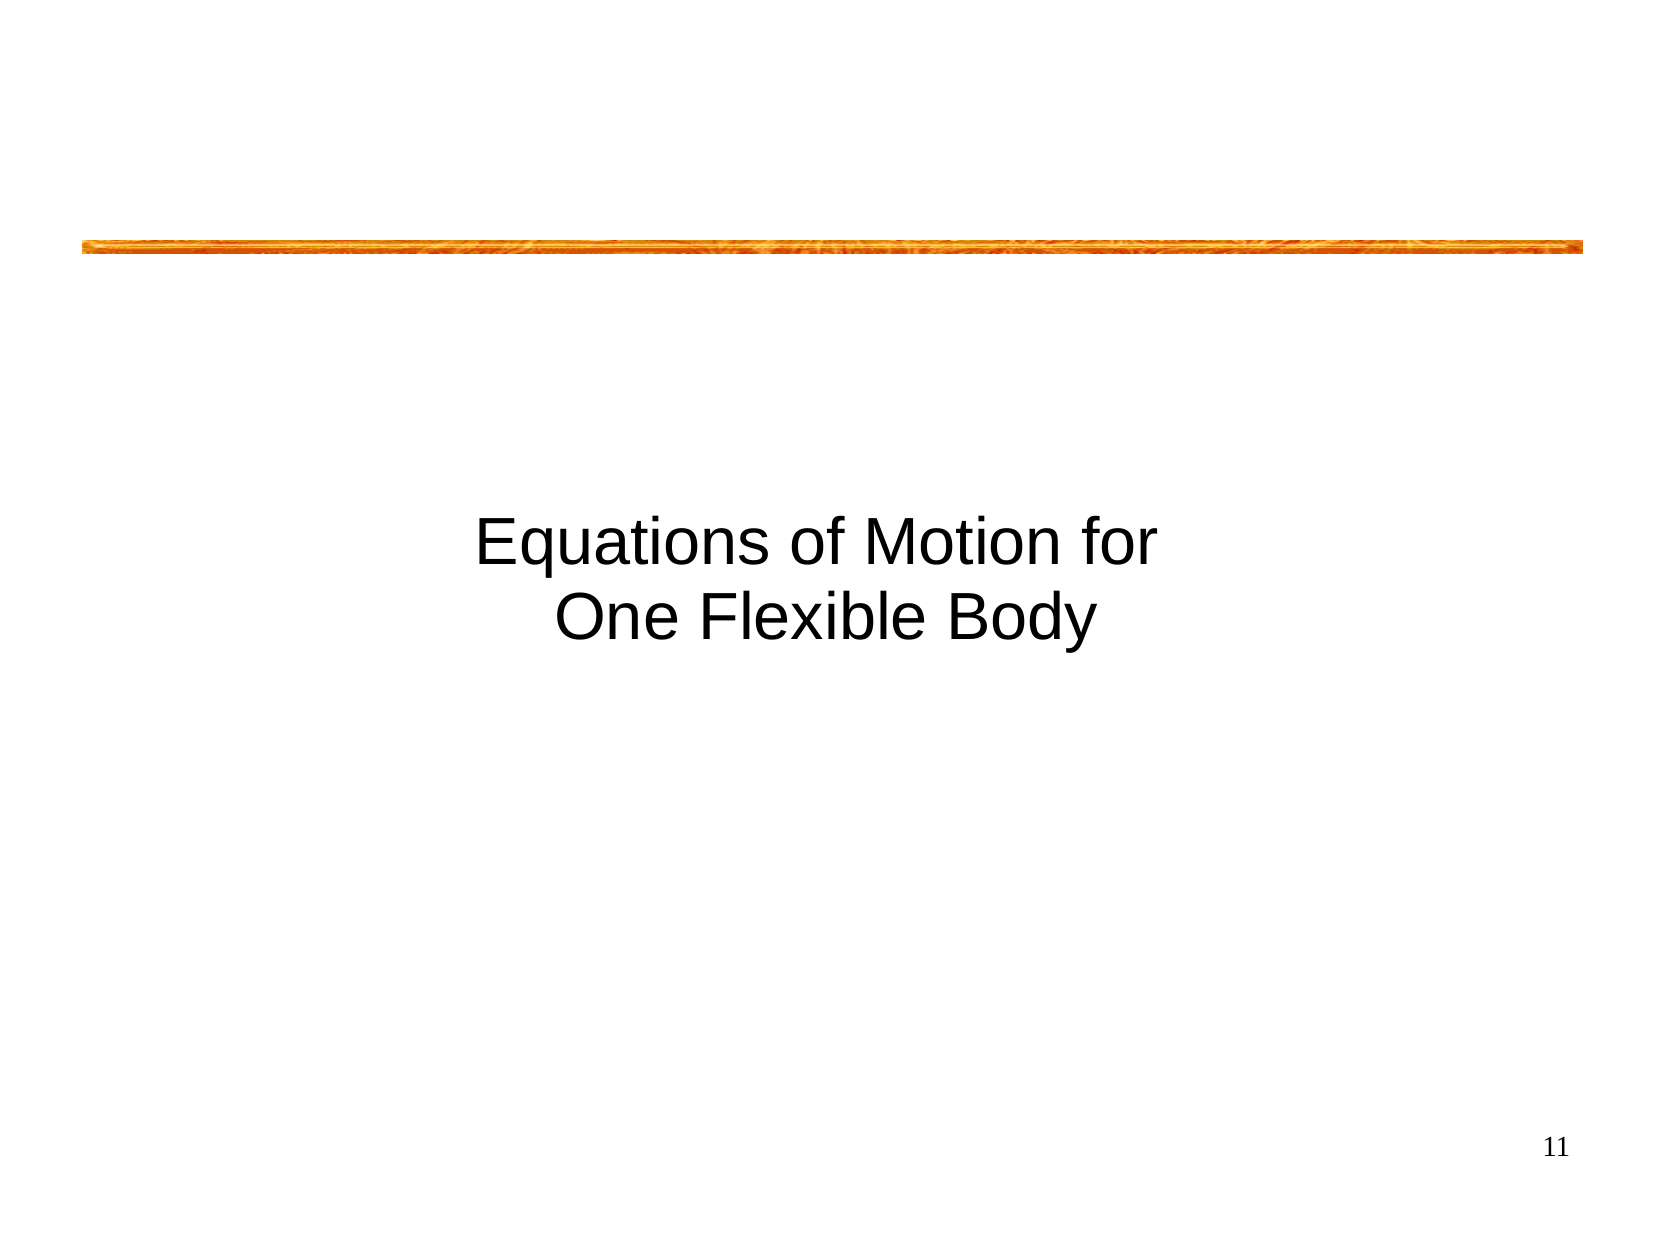

# Equations of Motion for
One Flexible Body
11